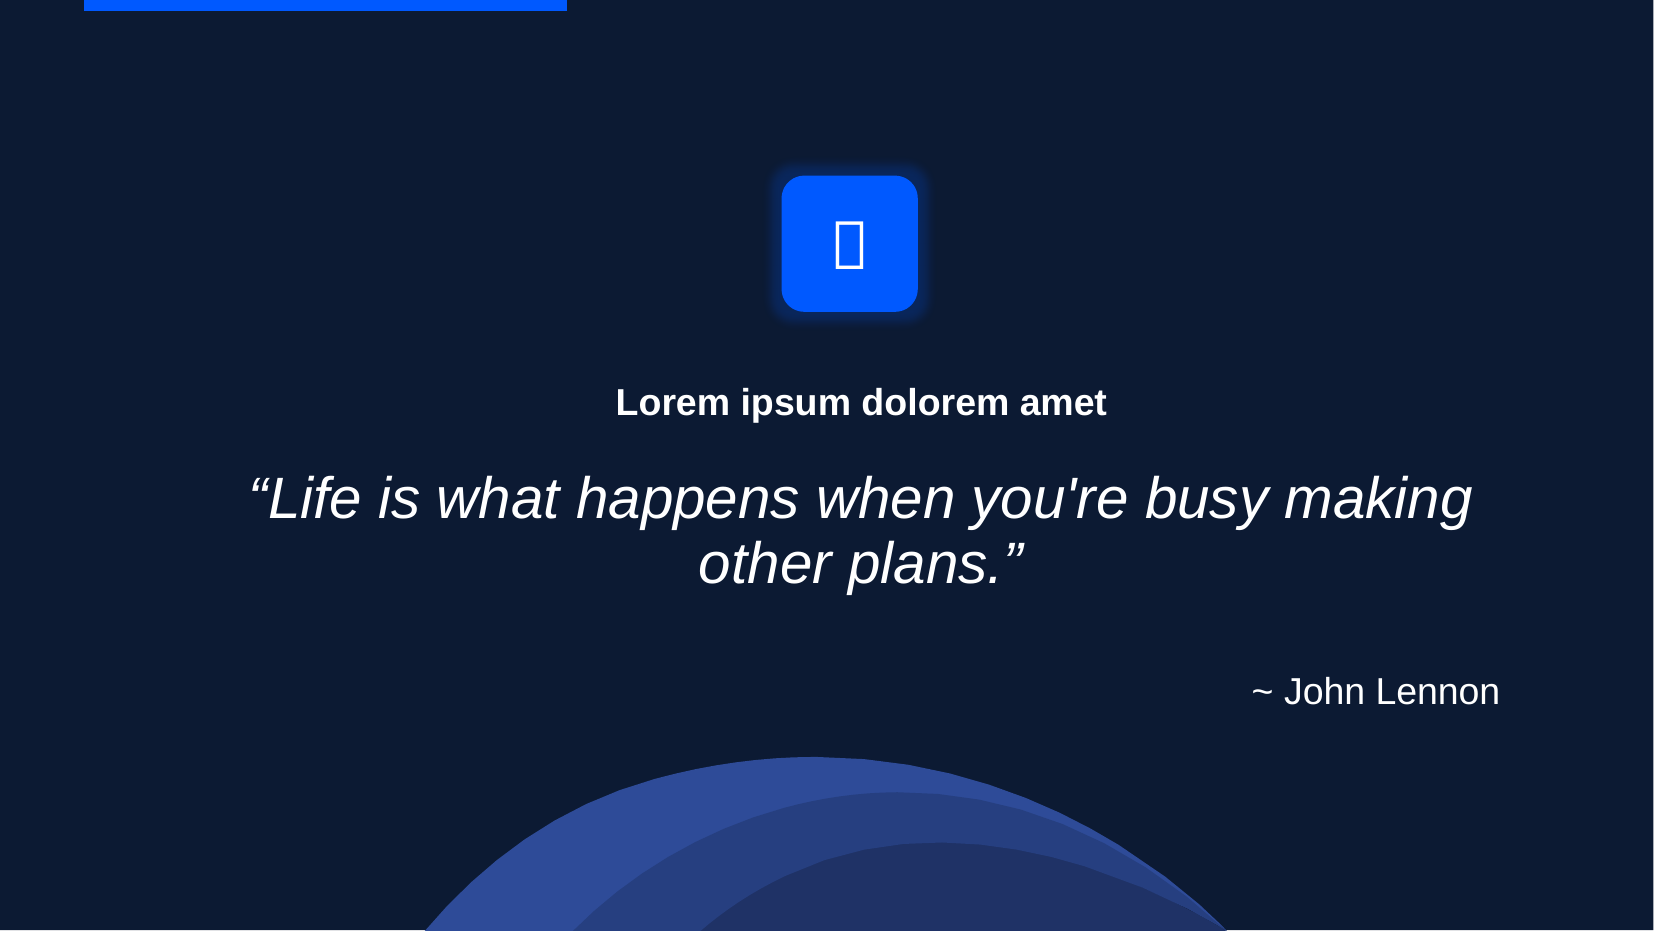


Lorem ipsum dolorem amet
“Life is what happens when you're busy making other plans.”
~ John Lennon